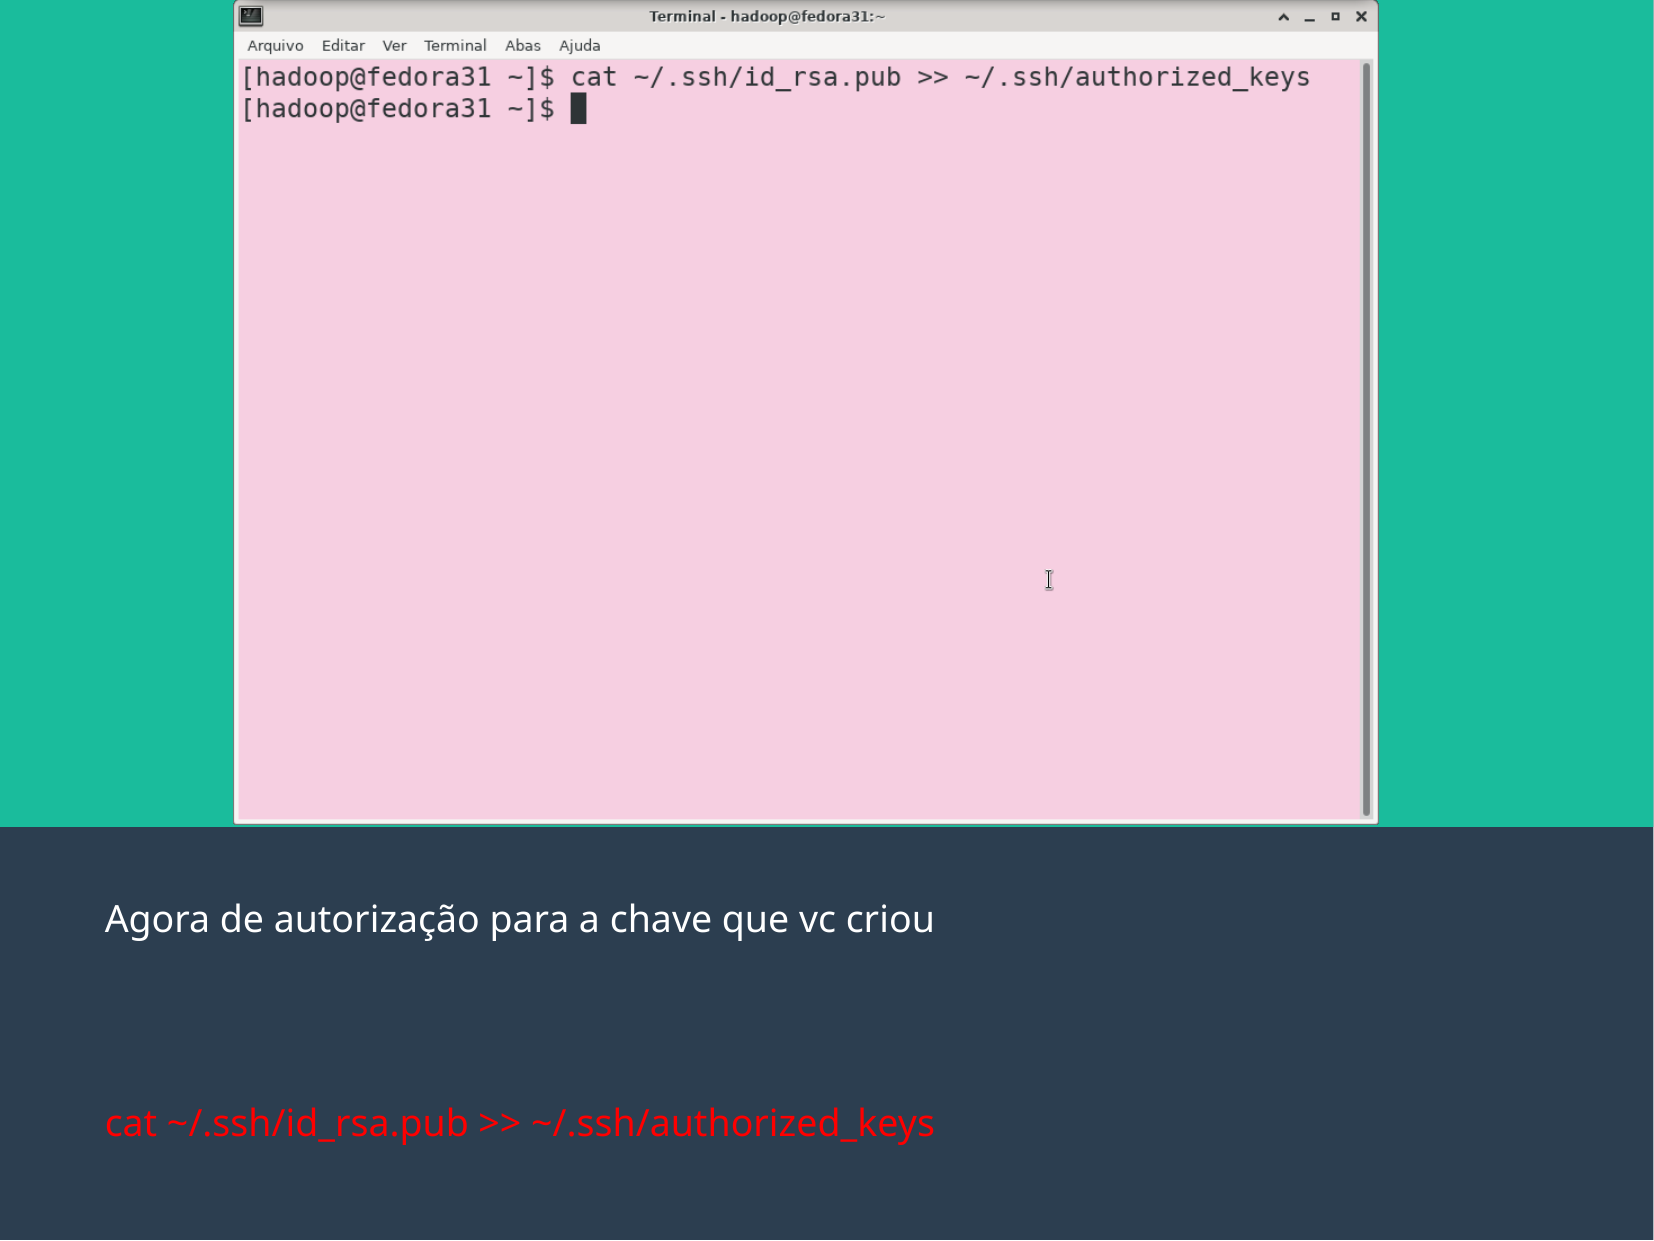

Agora de autorização para a chave que vc criou
cat ~/.ssh/id_rsa.pub >> ~/.ssh/authorized_keys